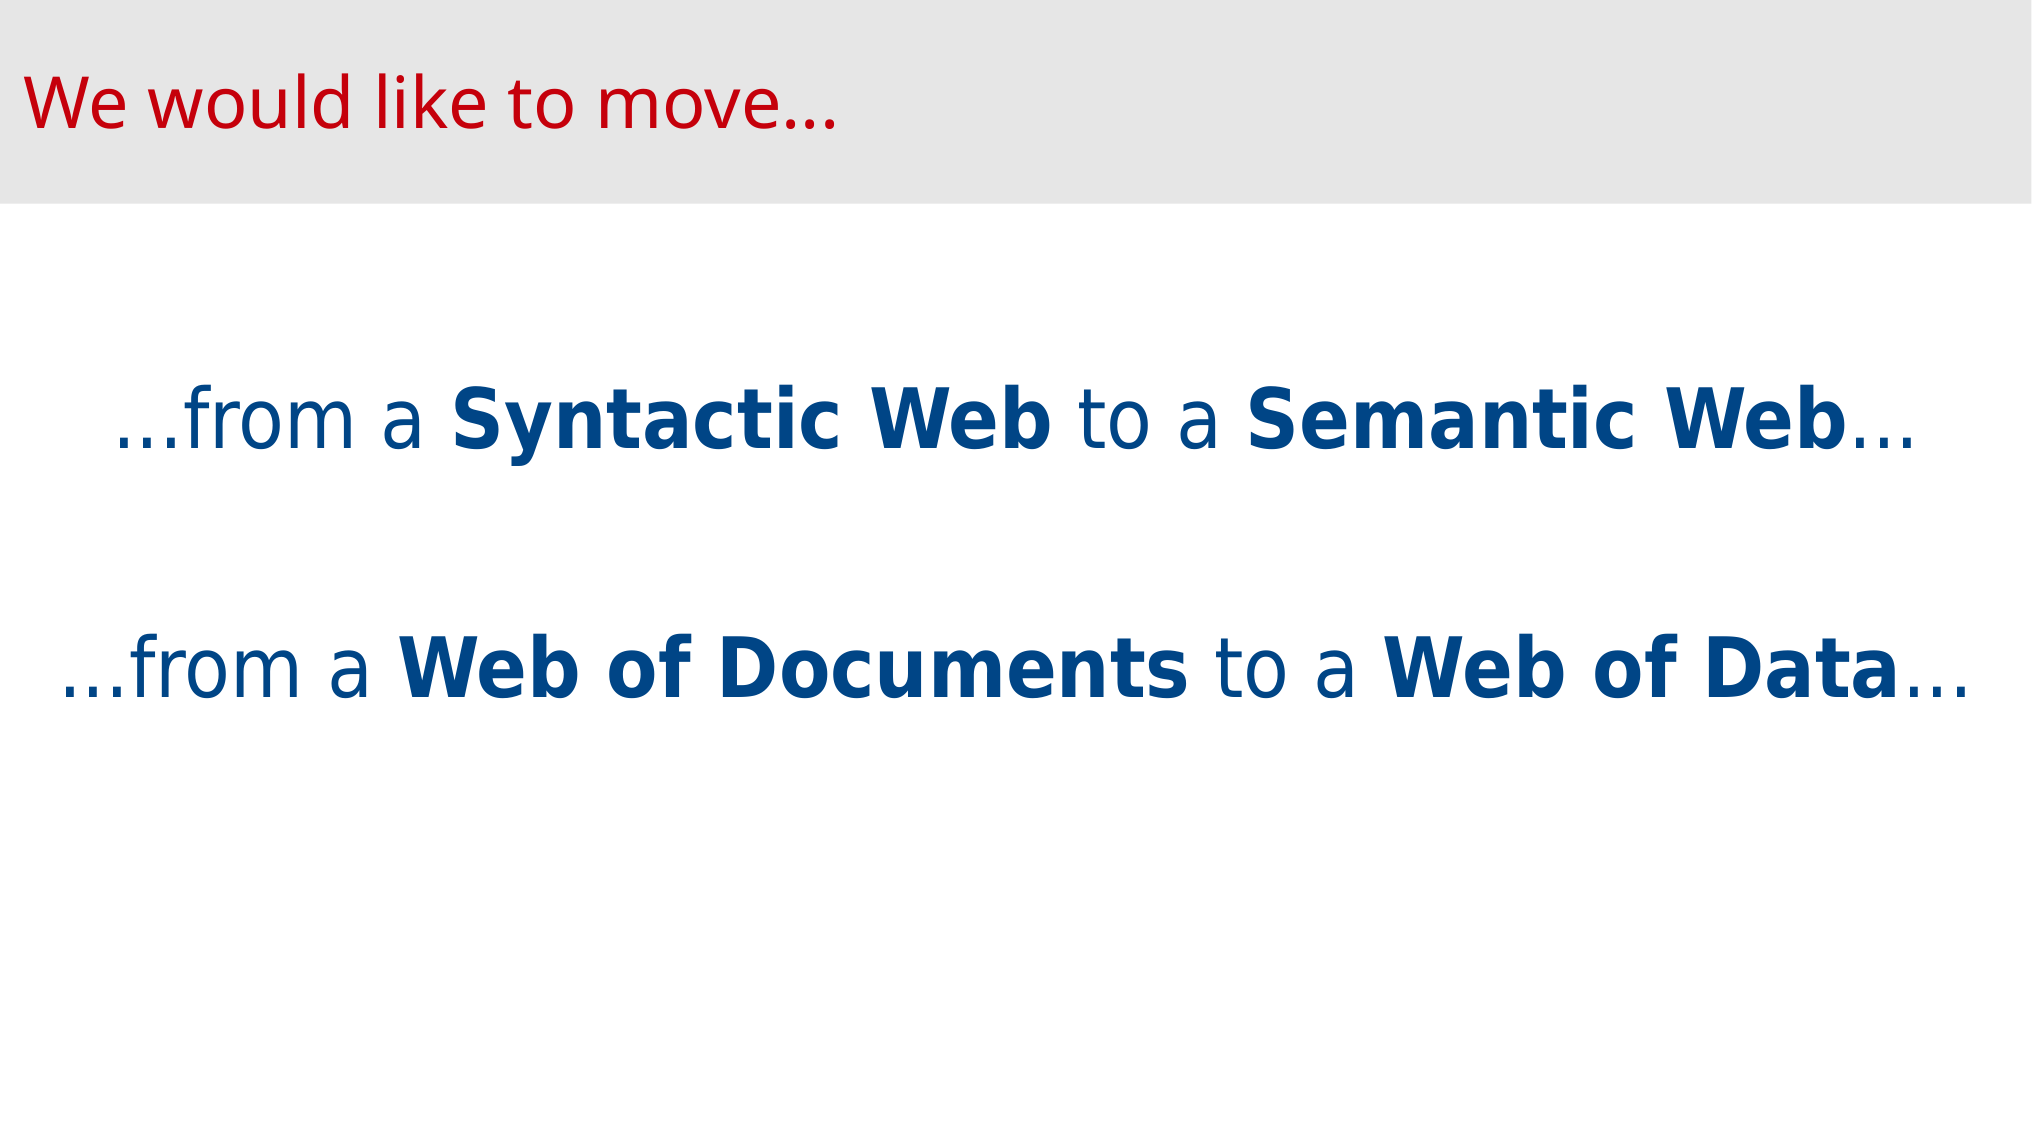

# We would like to move...
...from a Syntactic Web to a Semantic Web...
...from a Web of Documents to a Web of Data...